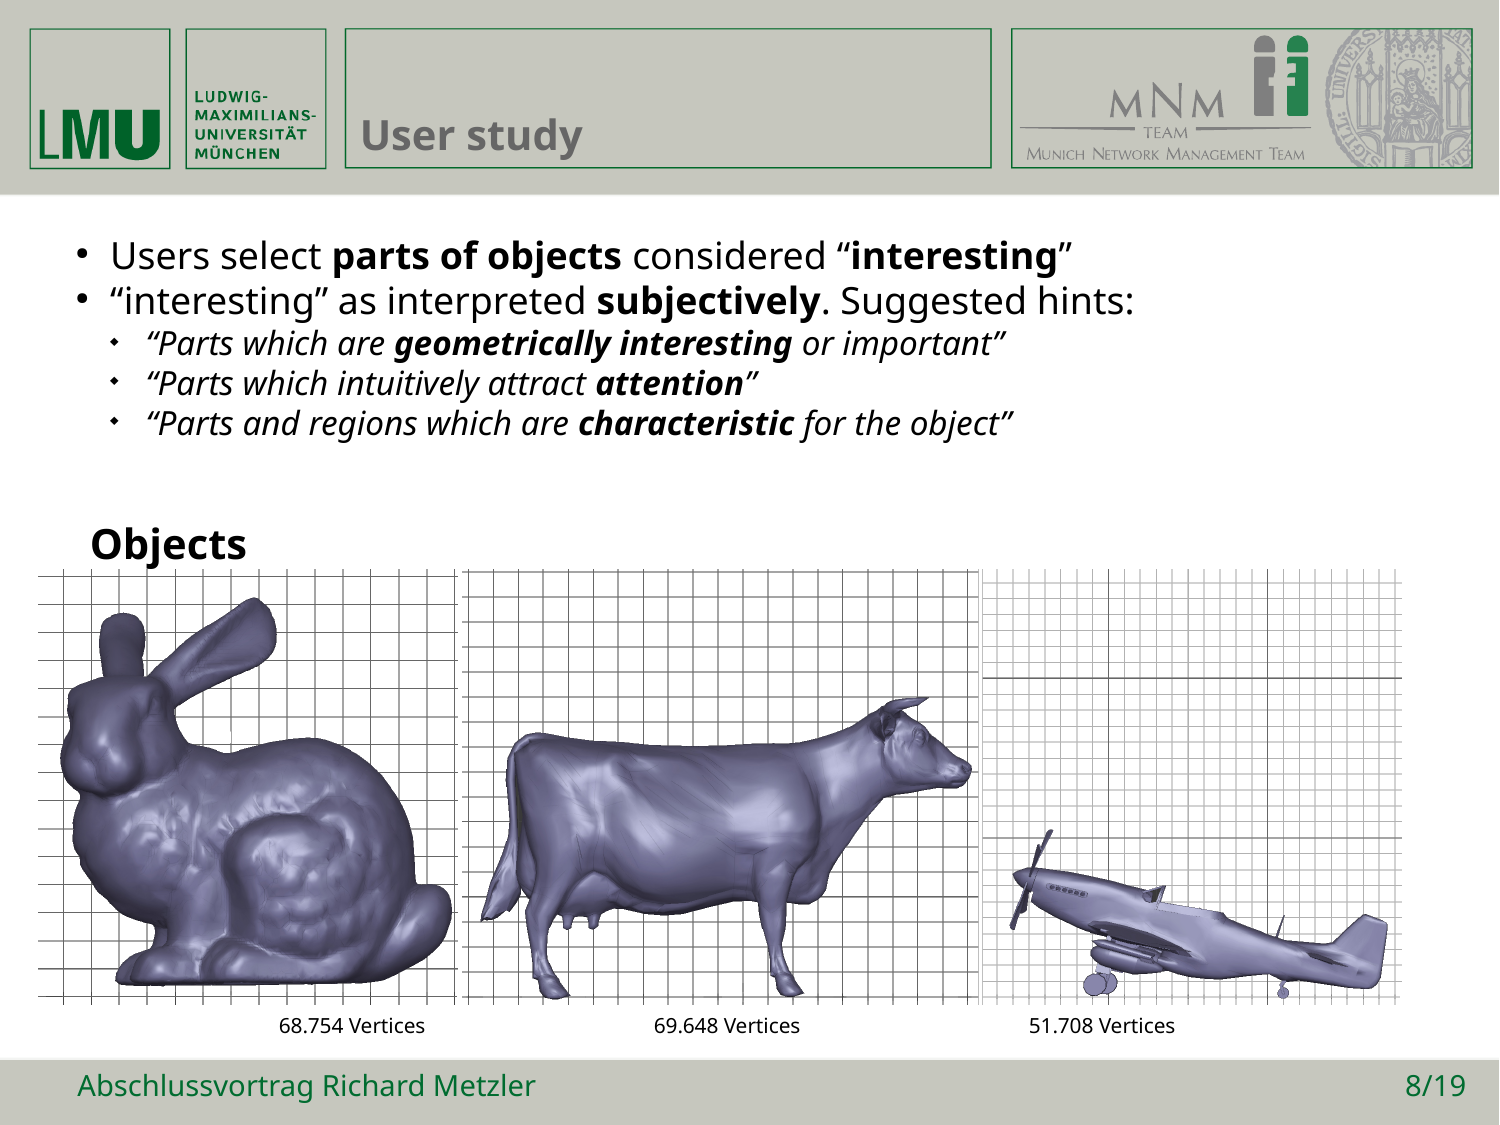

User study
Users select parts of objects considered “interesting”
“interesting” as interpreted subjectively. Suggested hints:
“Parts which are geometrically interesting or important”
“Parts which intuitively attract attention”
“Parts and regions which are characteristic for the object”
Objects
68.754 Vertices				69.648 Vertices				51.708 Vertices
Abschlussvortrag Richard Metzler
8/19